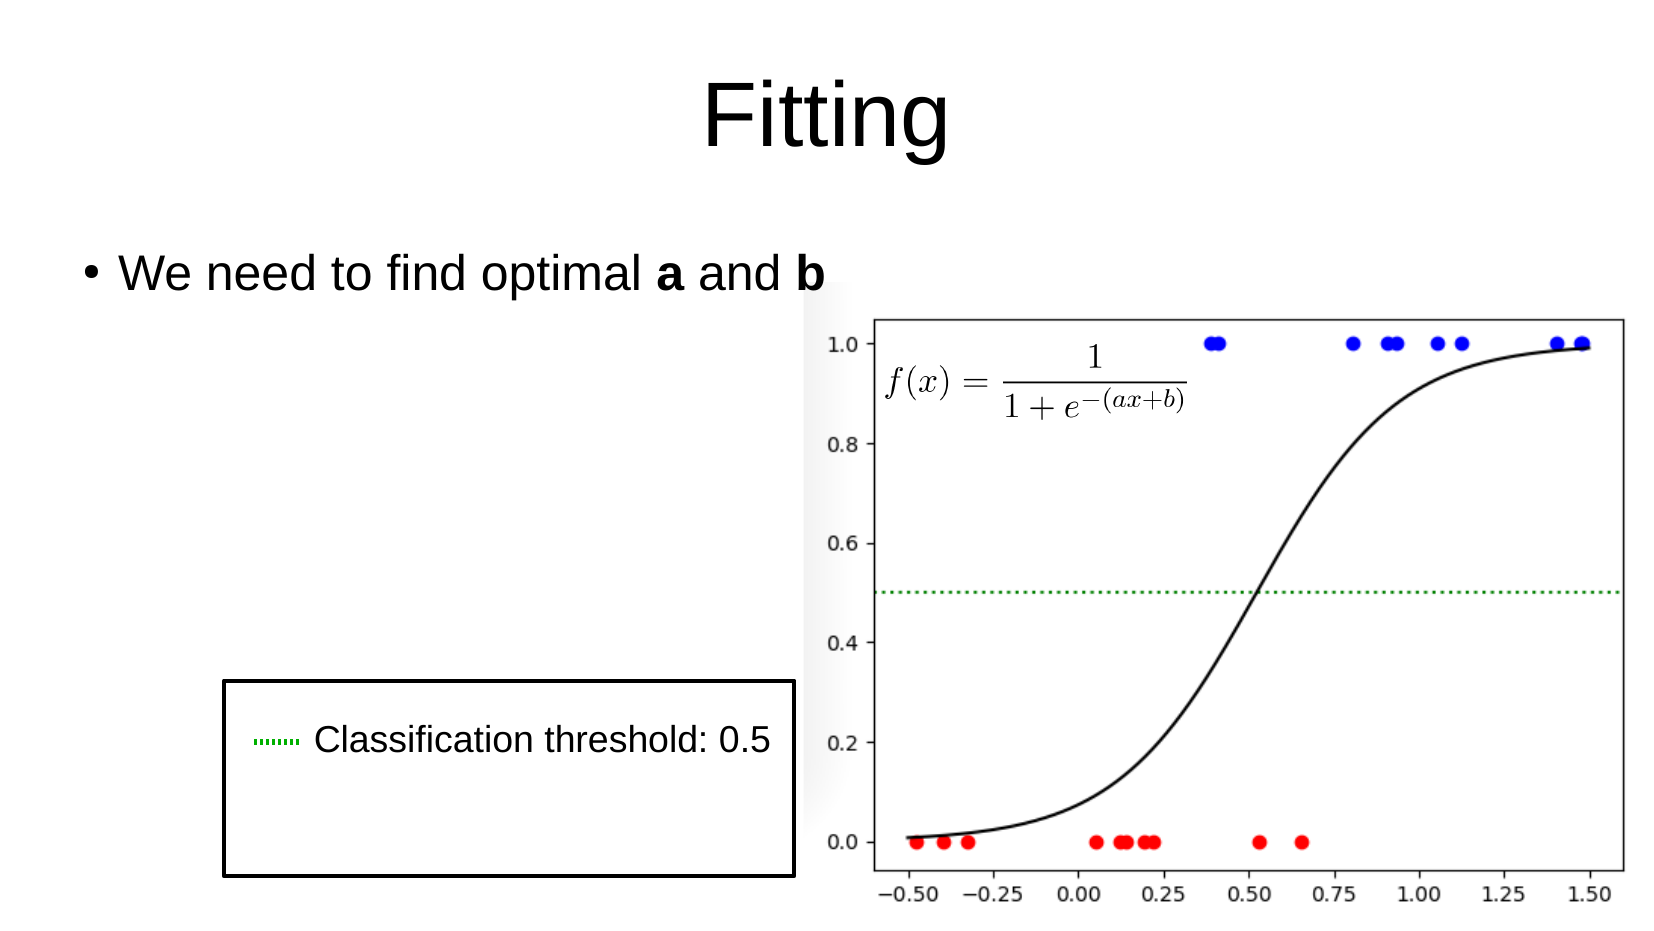

# Fitting
We need to find optimal a and b
Classification threshold: 0.5